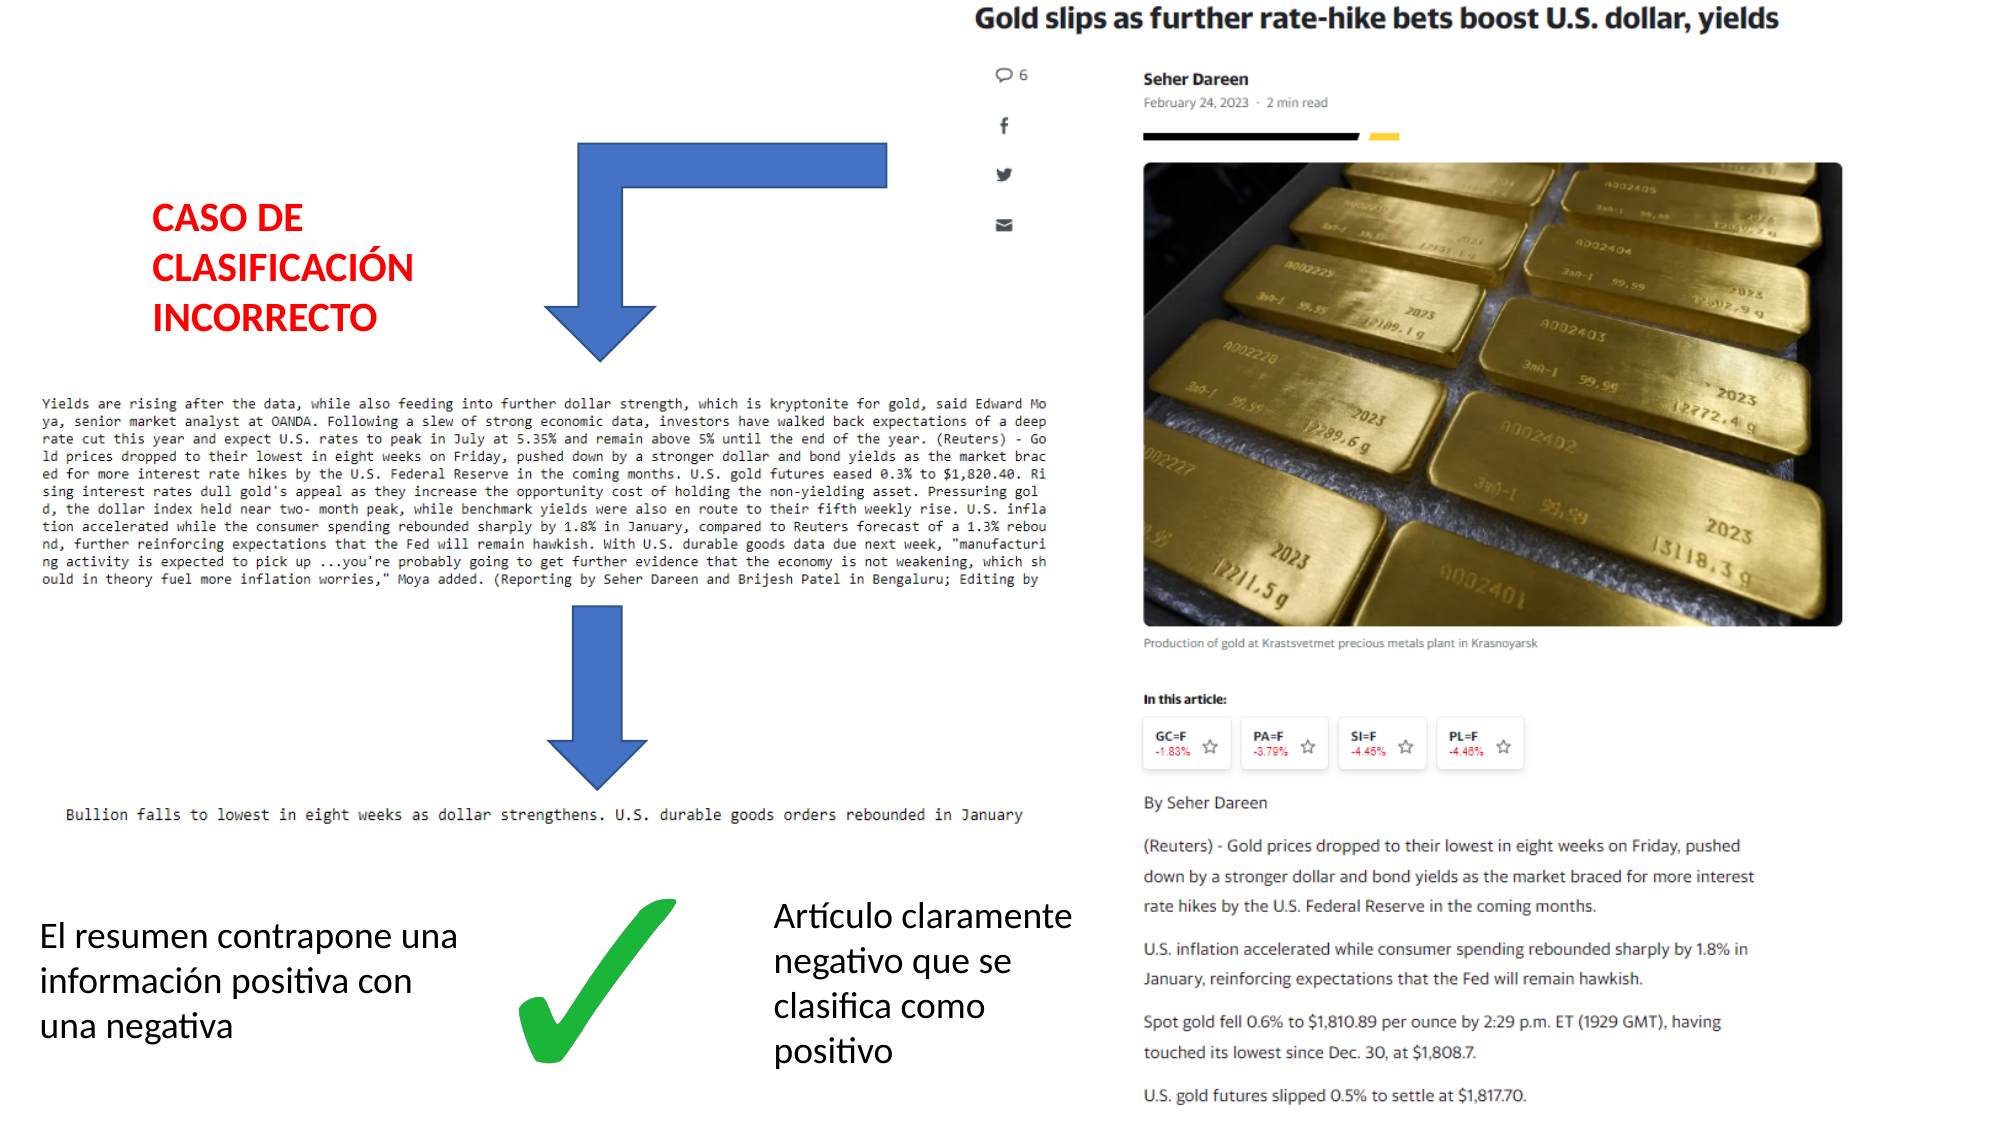

CASO DE CLASIFICACIÓN INCORRECTO
Artículo claramente negativo que se clasifica como positivo
El resumen contrapone una información positiva con una negativa